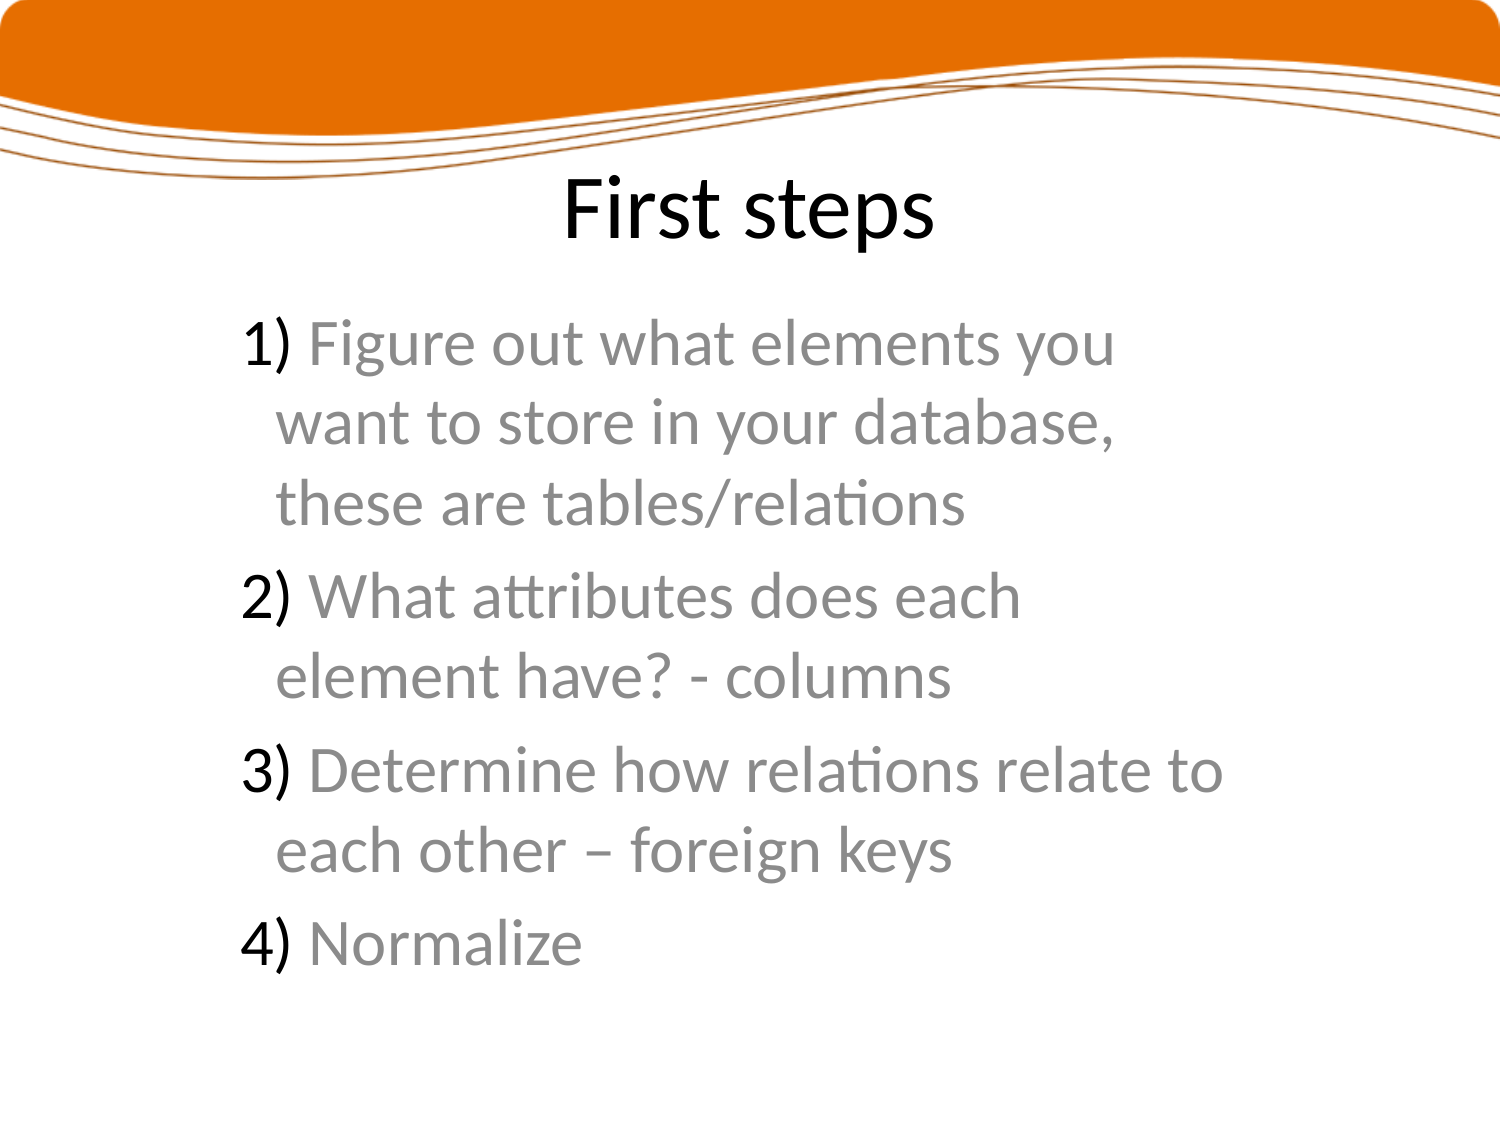

First steps
# Figure out what elements you want to store in your database, these are tables/relations
 What attributes does each element have? - columns
 Determine how relations relate to each other – foreign keys
 Normalize